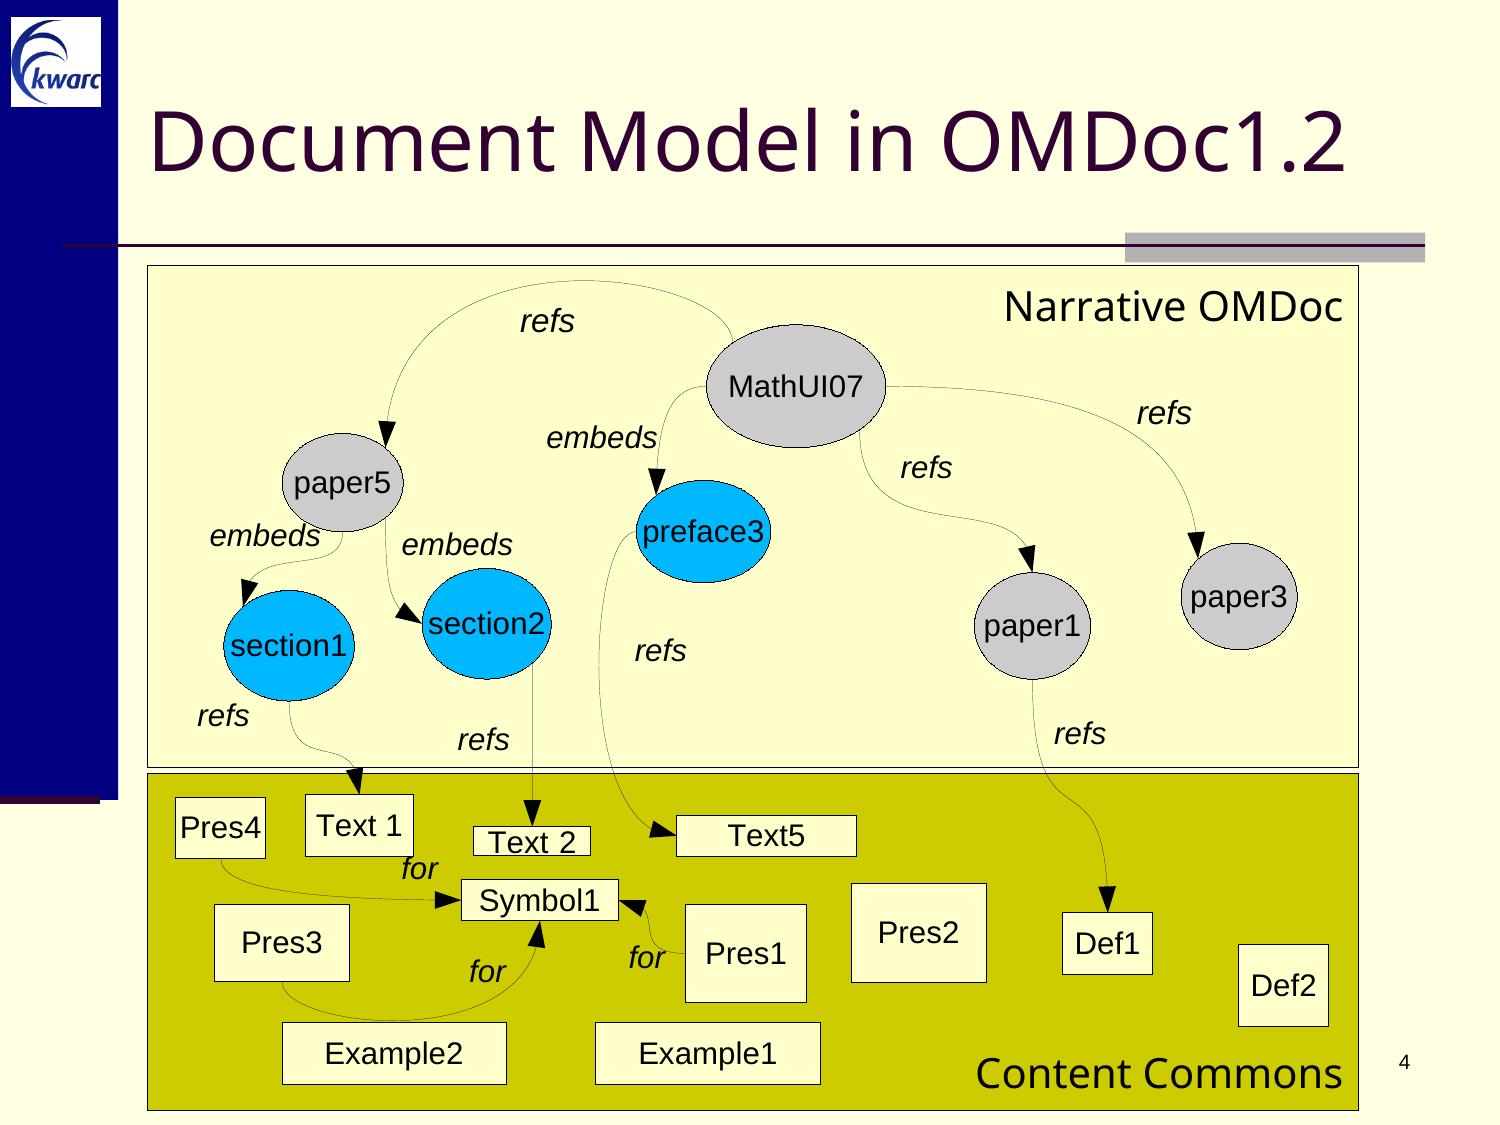

# Document Model in OMDoc1.2
				Narrative OMDoc
refs
MathUI07
refs
embeds
paper5
refs
preface3
embeds
embeds
paper3
section2
paper1
section1
refs
refs
refs
refs
Content Commons
Text 1
Pres4
Text5
Text 2
for
Symbol1
Pres2
Pres3
Pres1
Def1
for
Def2
for
Example2
Example1
4